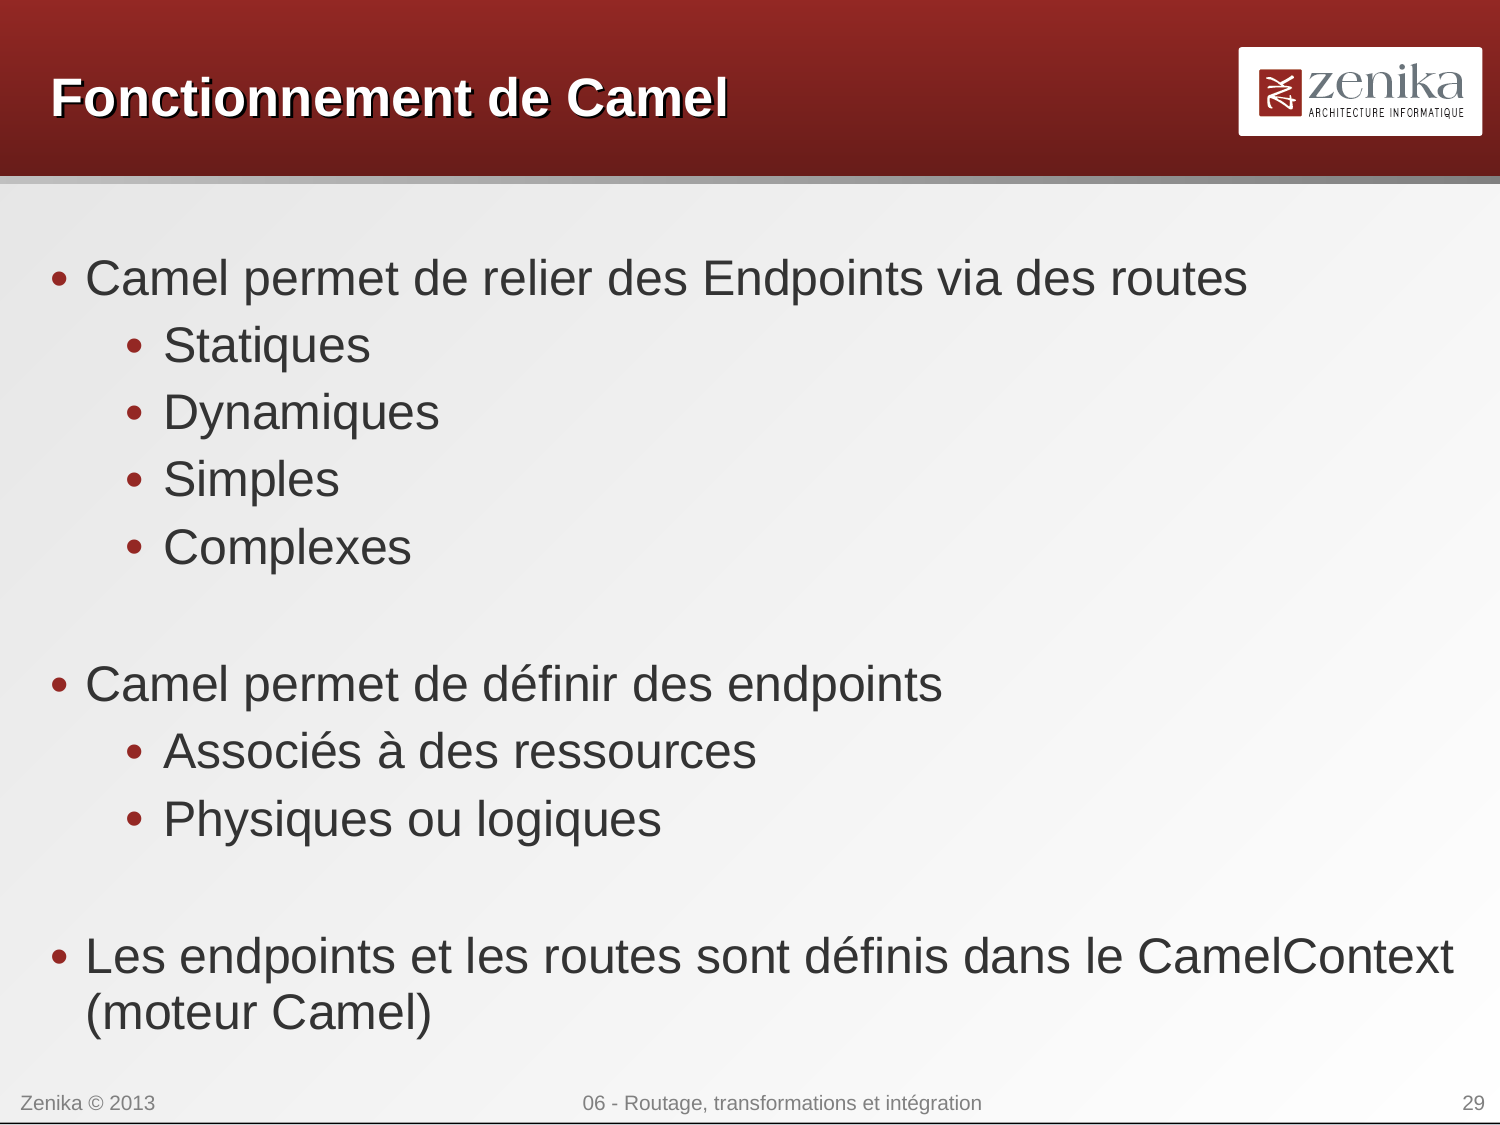

# Fonctionnement de Camel
Camel permet de relier des Endpoints via des routes
Statiques
Dynamiques
Simples
Complexes
Camel permet de définir des endpoints
Associés à des ressources
Physiques ou logiques
Les endpoints et les routes sont définis dans le CamelContext (moteur Camel)